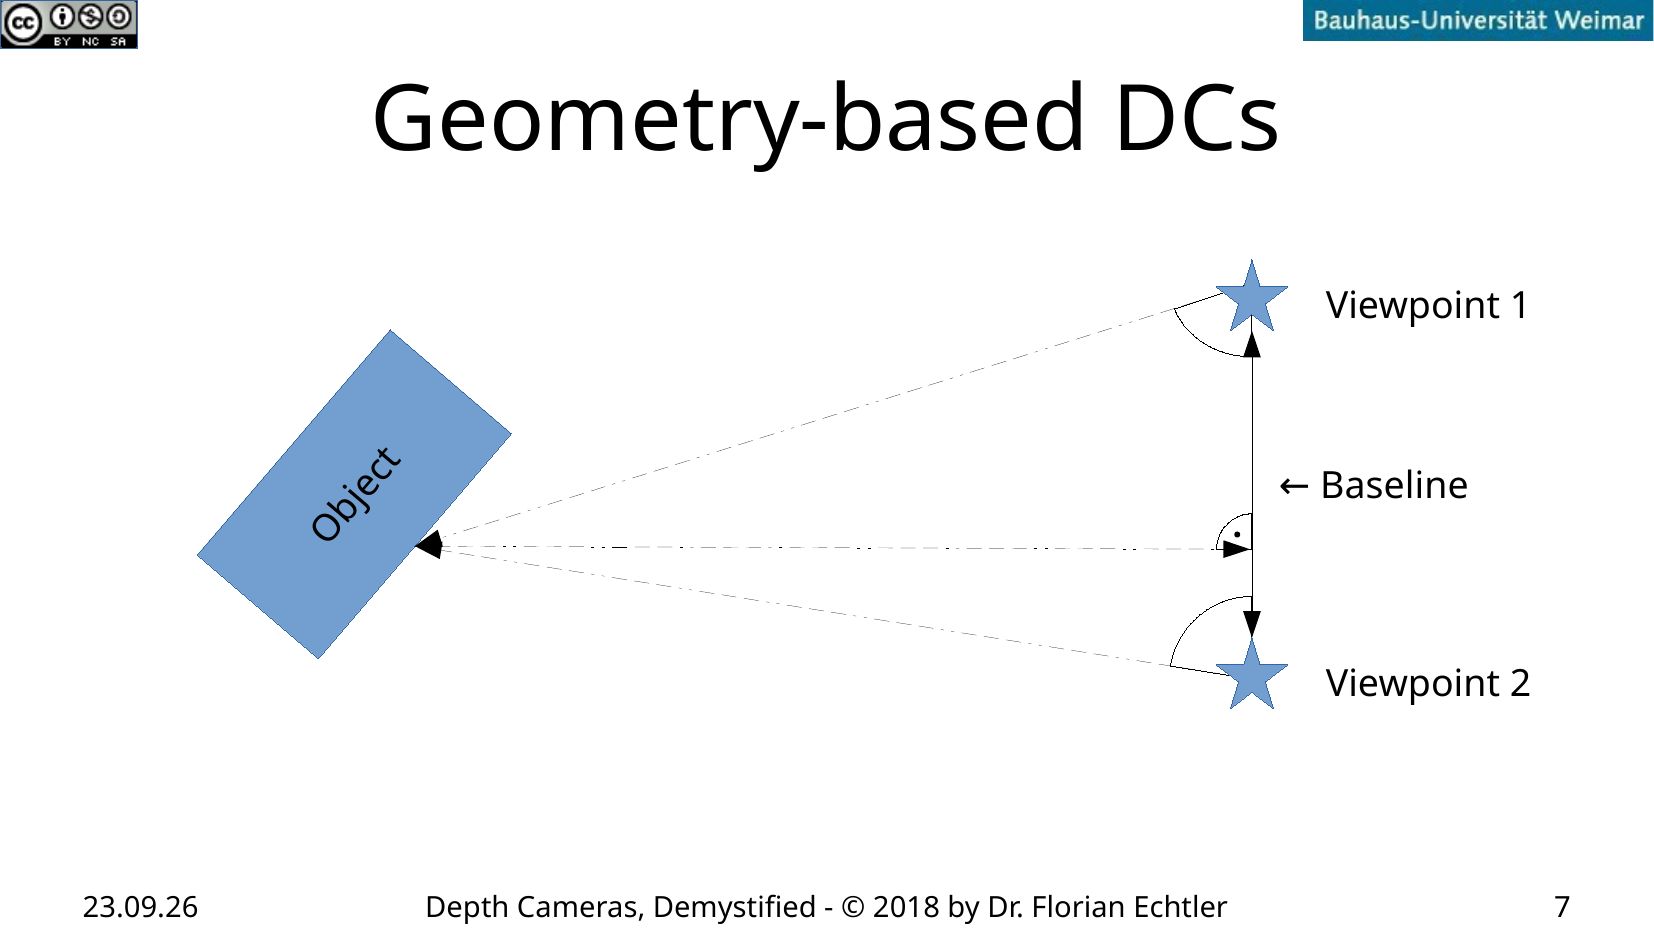

# Geometry-based DCs
Viewpoint 1
Object
Viewpoint 2
Depth Cameras, Demystified - © 2018 by Dr. Florian Echtler
7